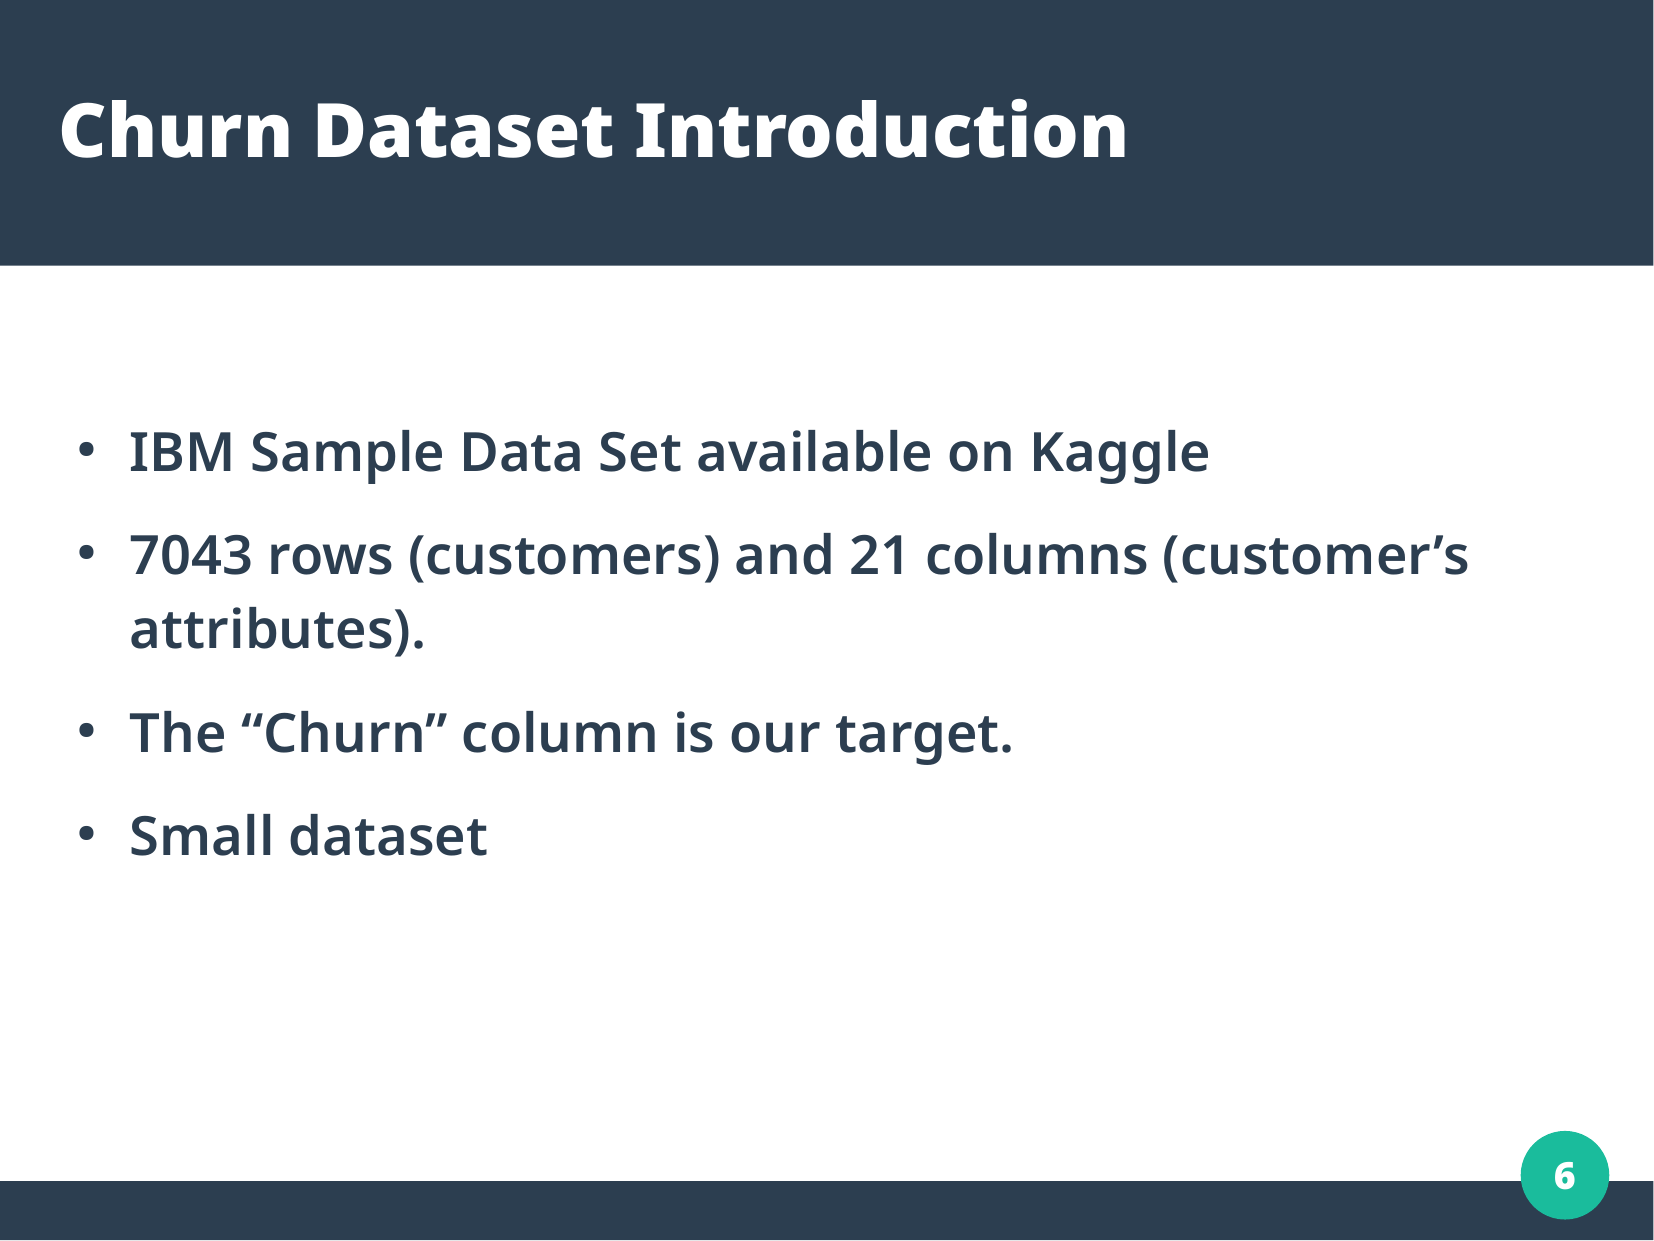

# Churn Dataset Introduction
IBM Sample Data Set available on Kaggle
7043 rows (customers) and 21 columns (customer’s attributes).
The “Churn” column is our target.
Small dataset
6